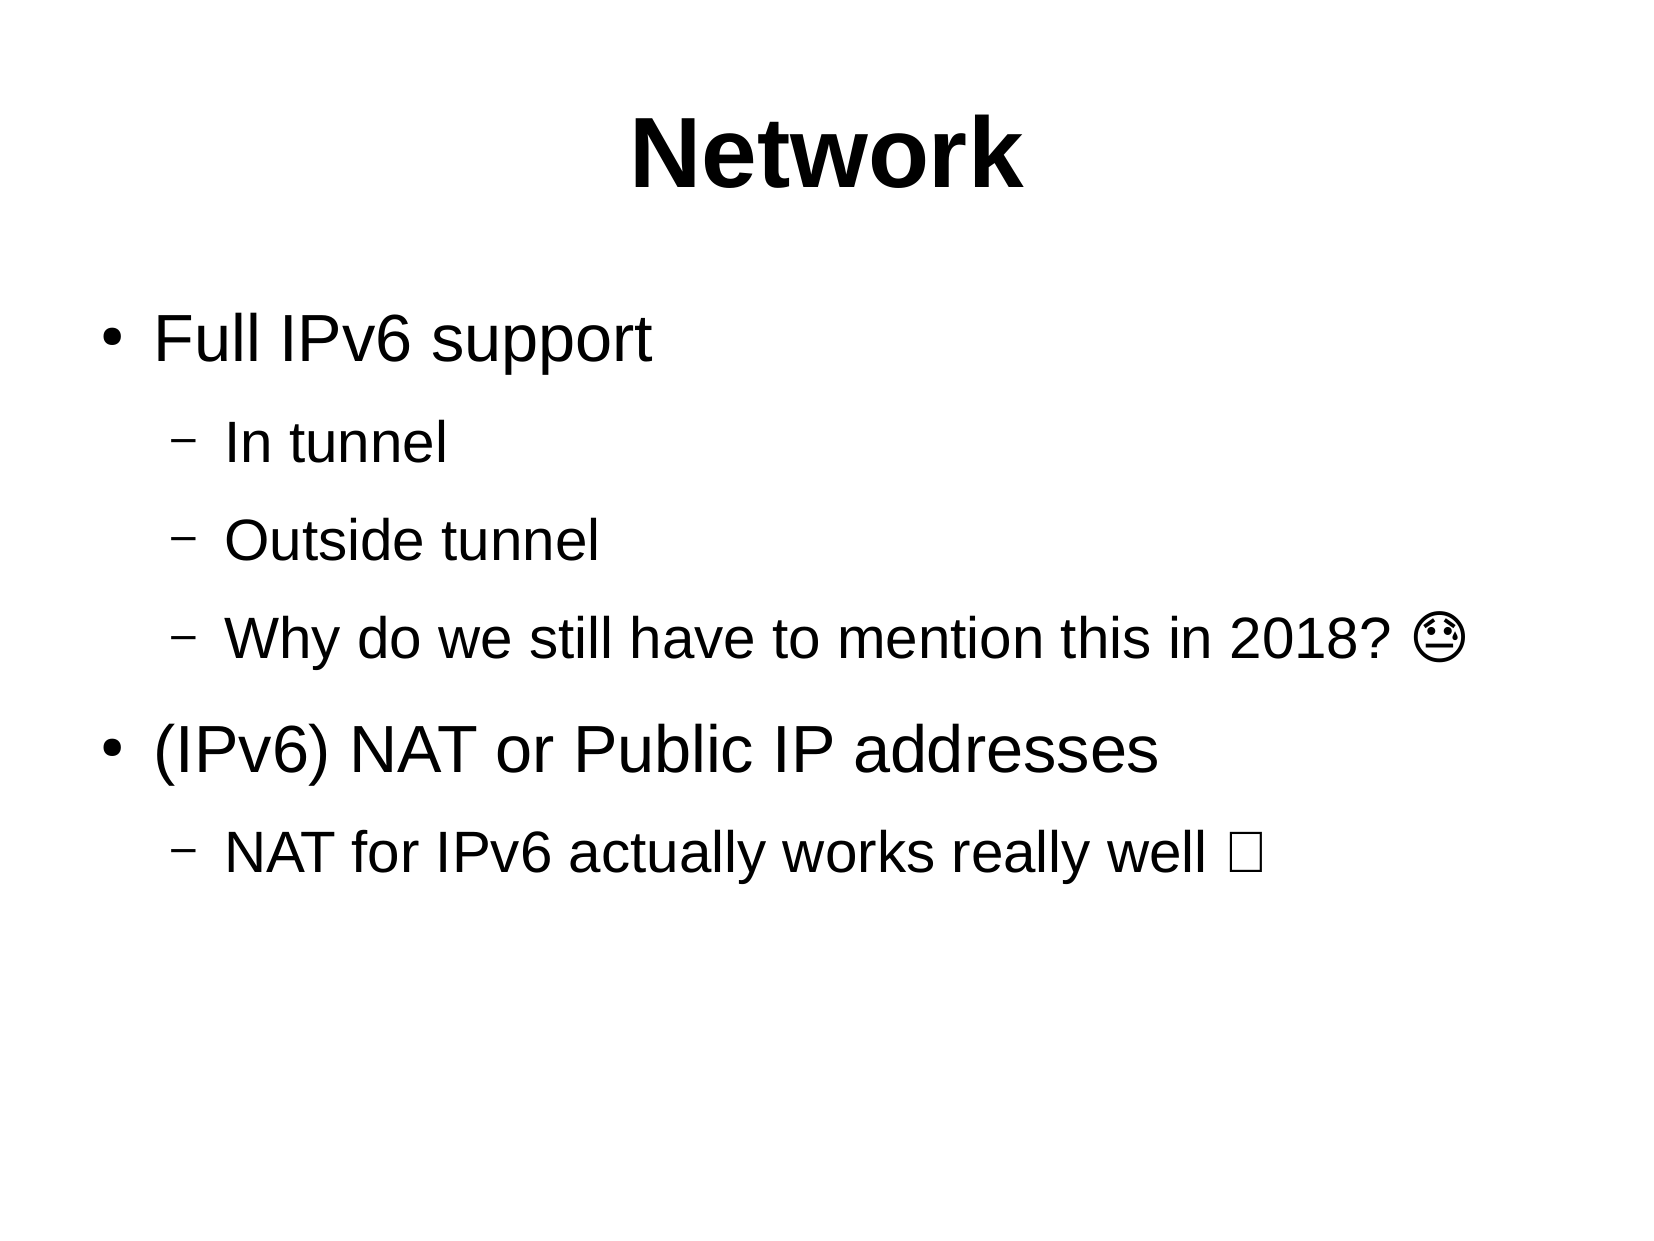

# Network
Full IPv6 support
In tunnel
Outside tunnel
Why do we still have to mention this in 2018? 😓
(IPv6) NAT or Public IP addresses
NAT for IPv6 actually works really well 🕺